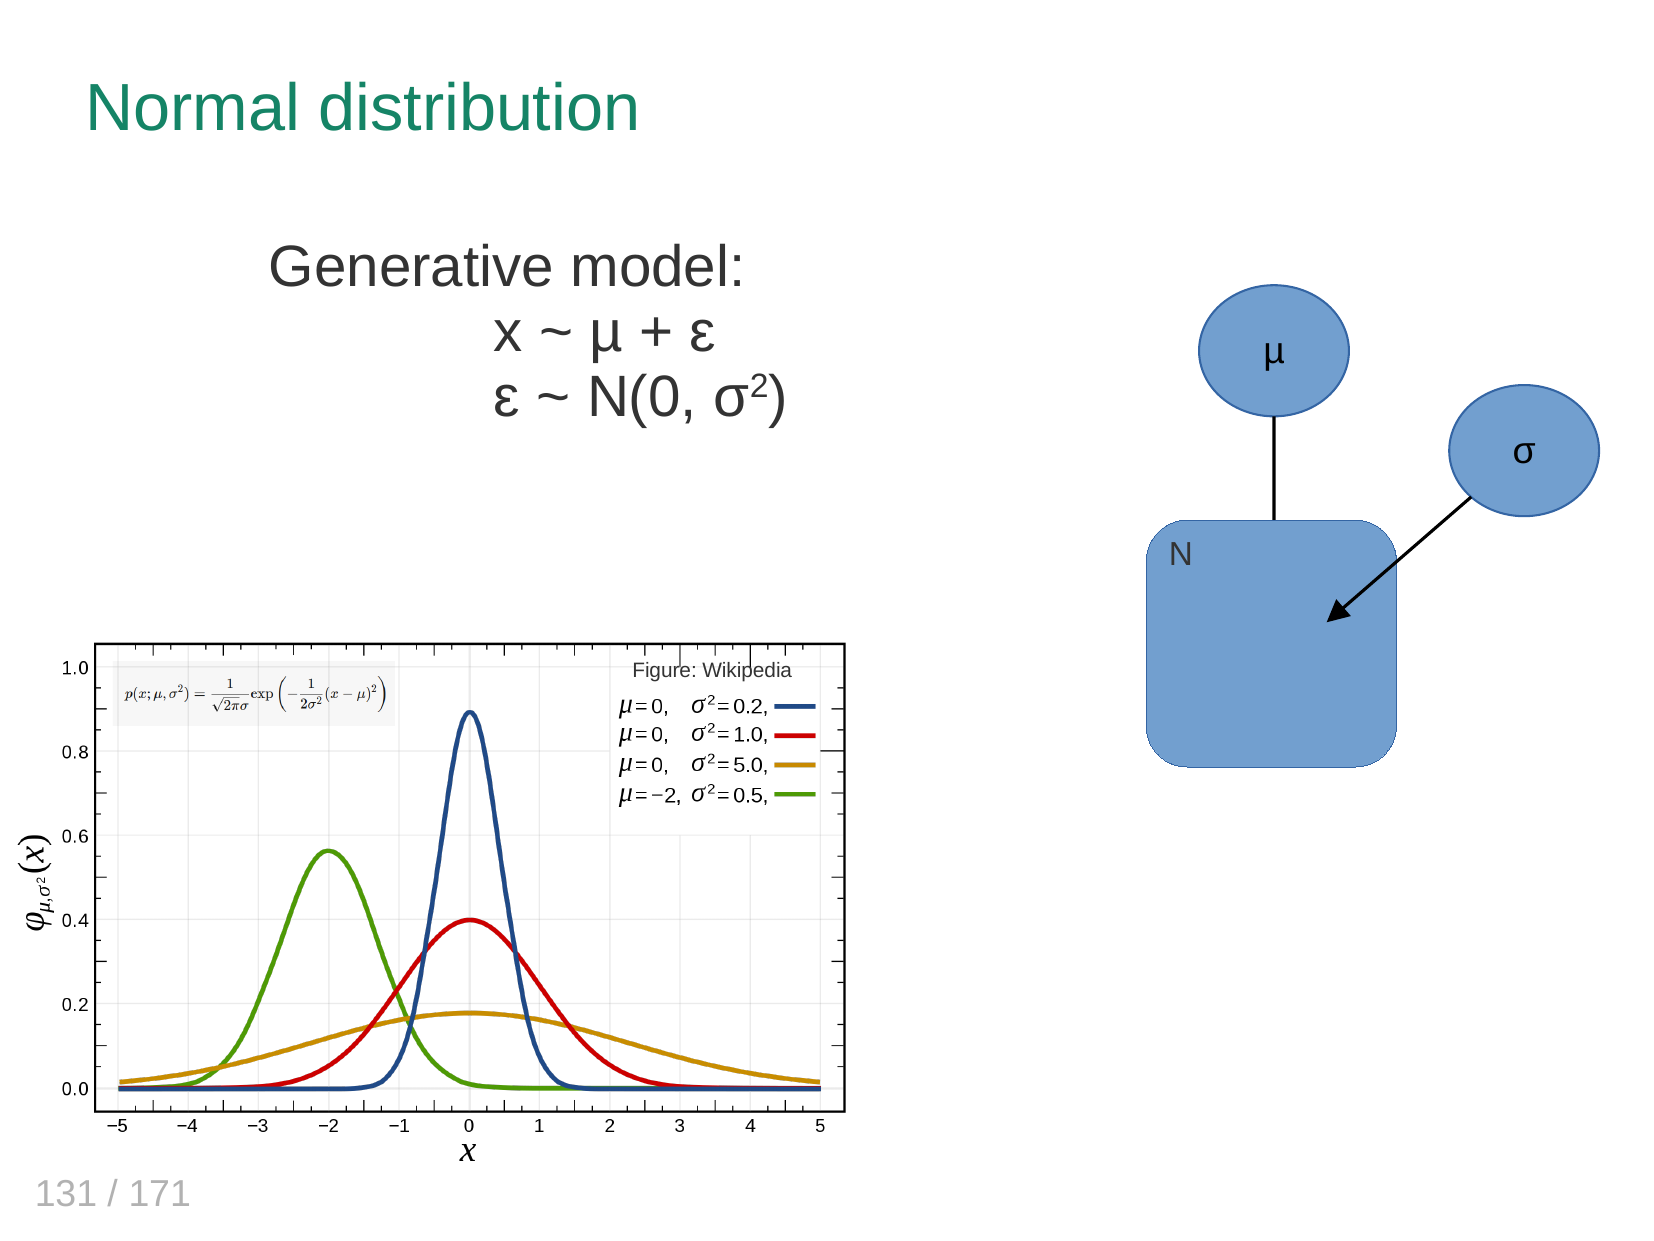

Normal distribution
Generative model:
			x ~ µ + ԑ
			ԑ ~ N(0, σ2)
µ
σ
N
x
Figure: Wikipedia